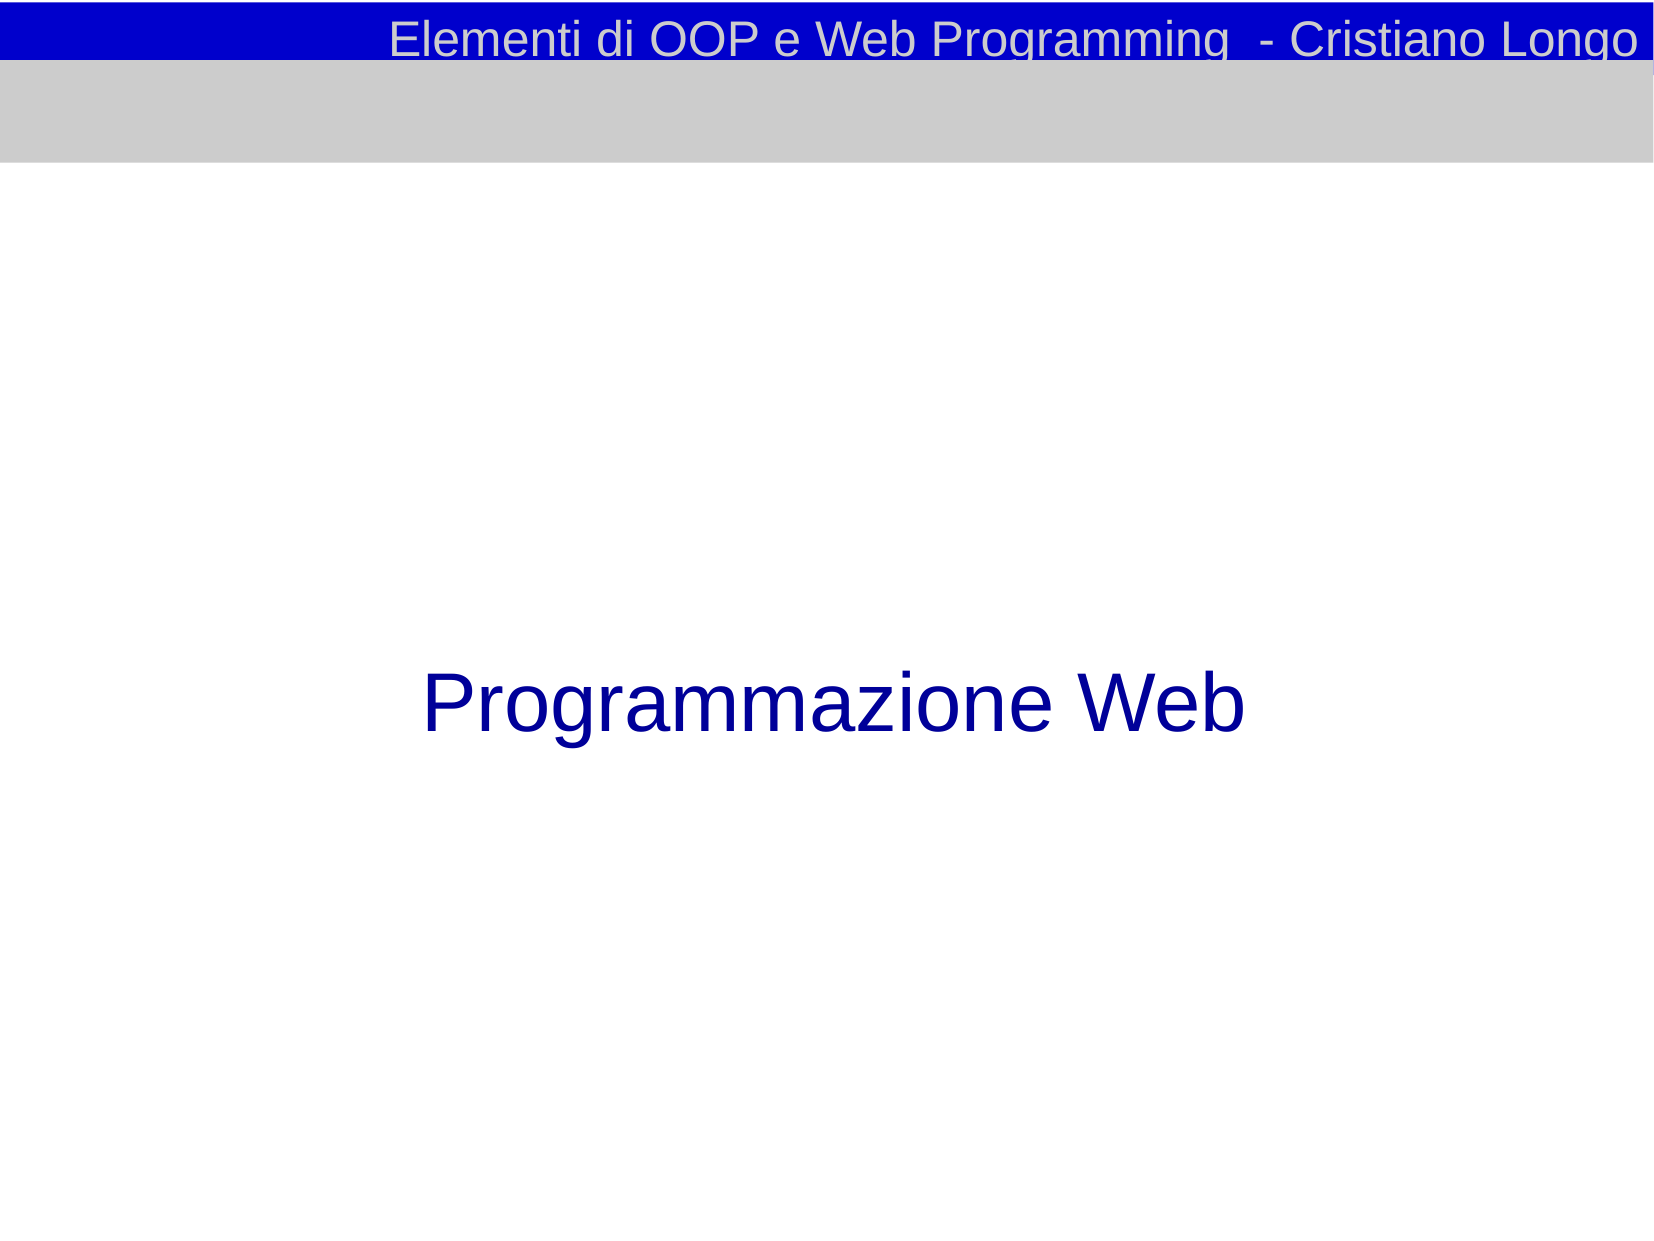

# Elementi di OOP e Web Programming - Cristiano Longo
Programmazione Web